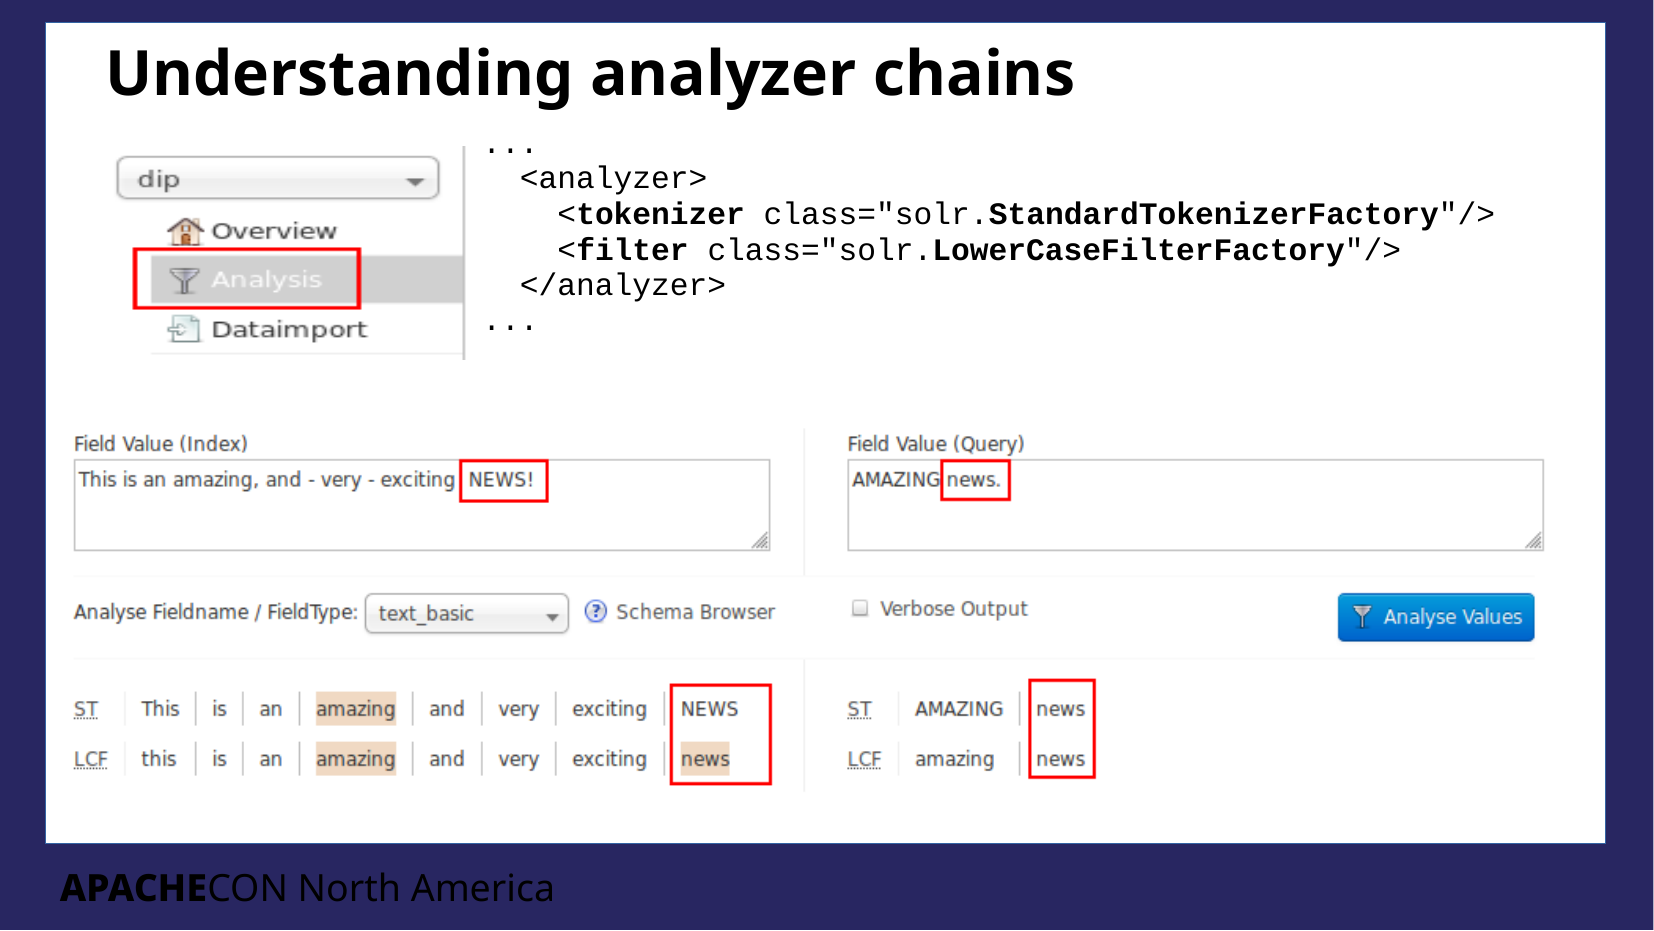

# Understanding analyzer chains
...
 <analyzer>
 <tokenizer class="solr.StandardTokenizerFactory"/>
 <filter class="solr.LowerCaseFilterFactory"/>
 </analyzer>
...